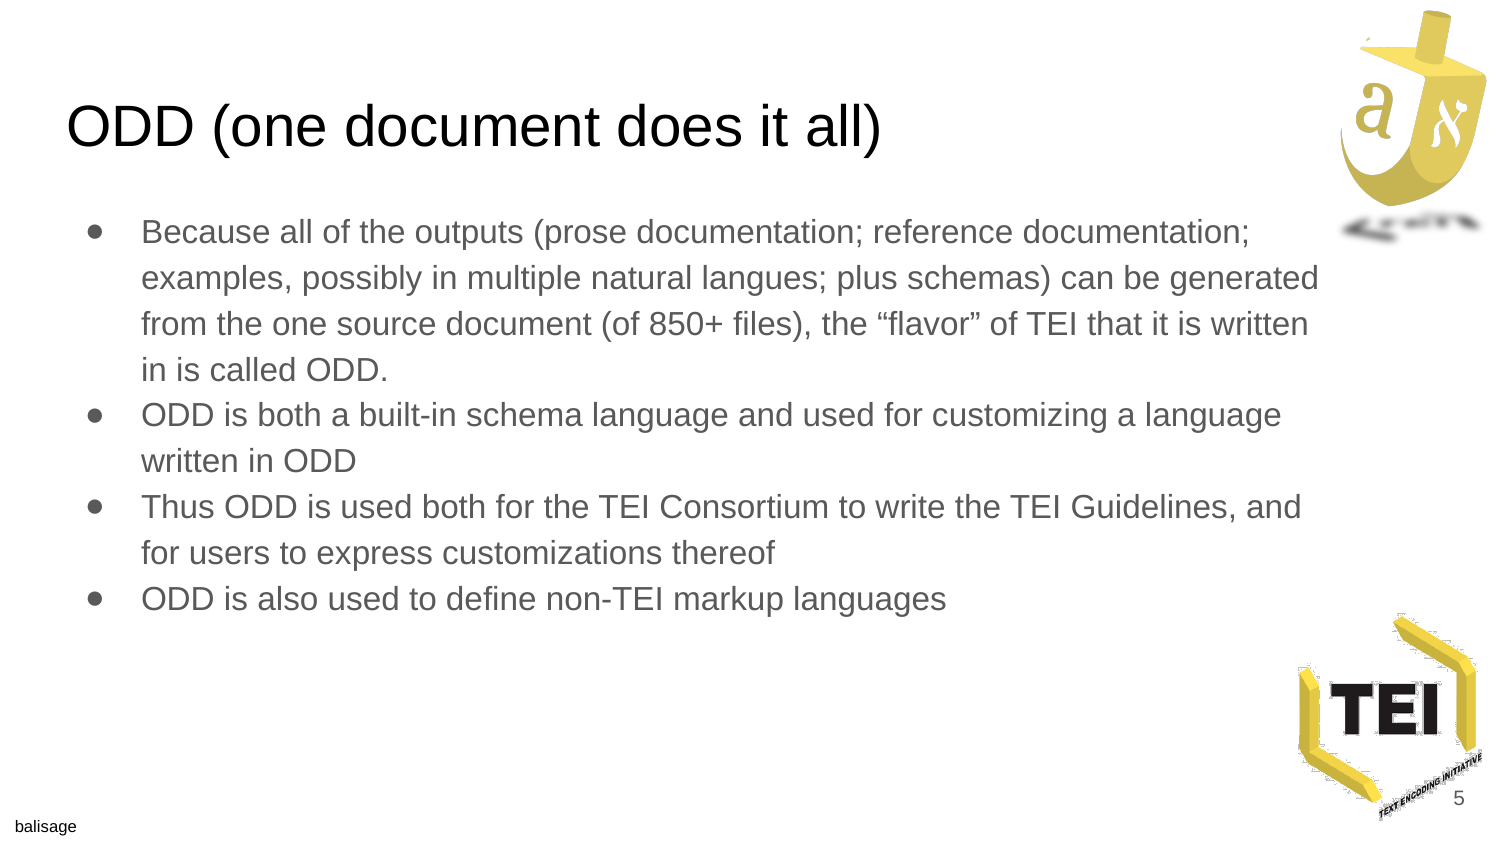

# ODD (one document does it all)
Because all of the outputs (prose documentation; reference documentation; examples, possibly in multiple natural langues; plus schemas) can be generated from the one source document (of 850+ files), the “flavor” of TEI that it is written in is called ODD.
ODD is both a built-in schema language and used for customizing a language written in ODD
Thus ODD is used both for the TEI Consortium to write the TEI Guidelines, and for users to express customizations thereof
ODD is also used to define non-TEI markup languages
balisage